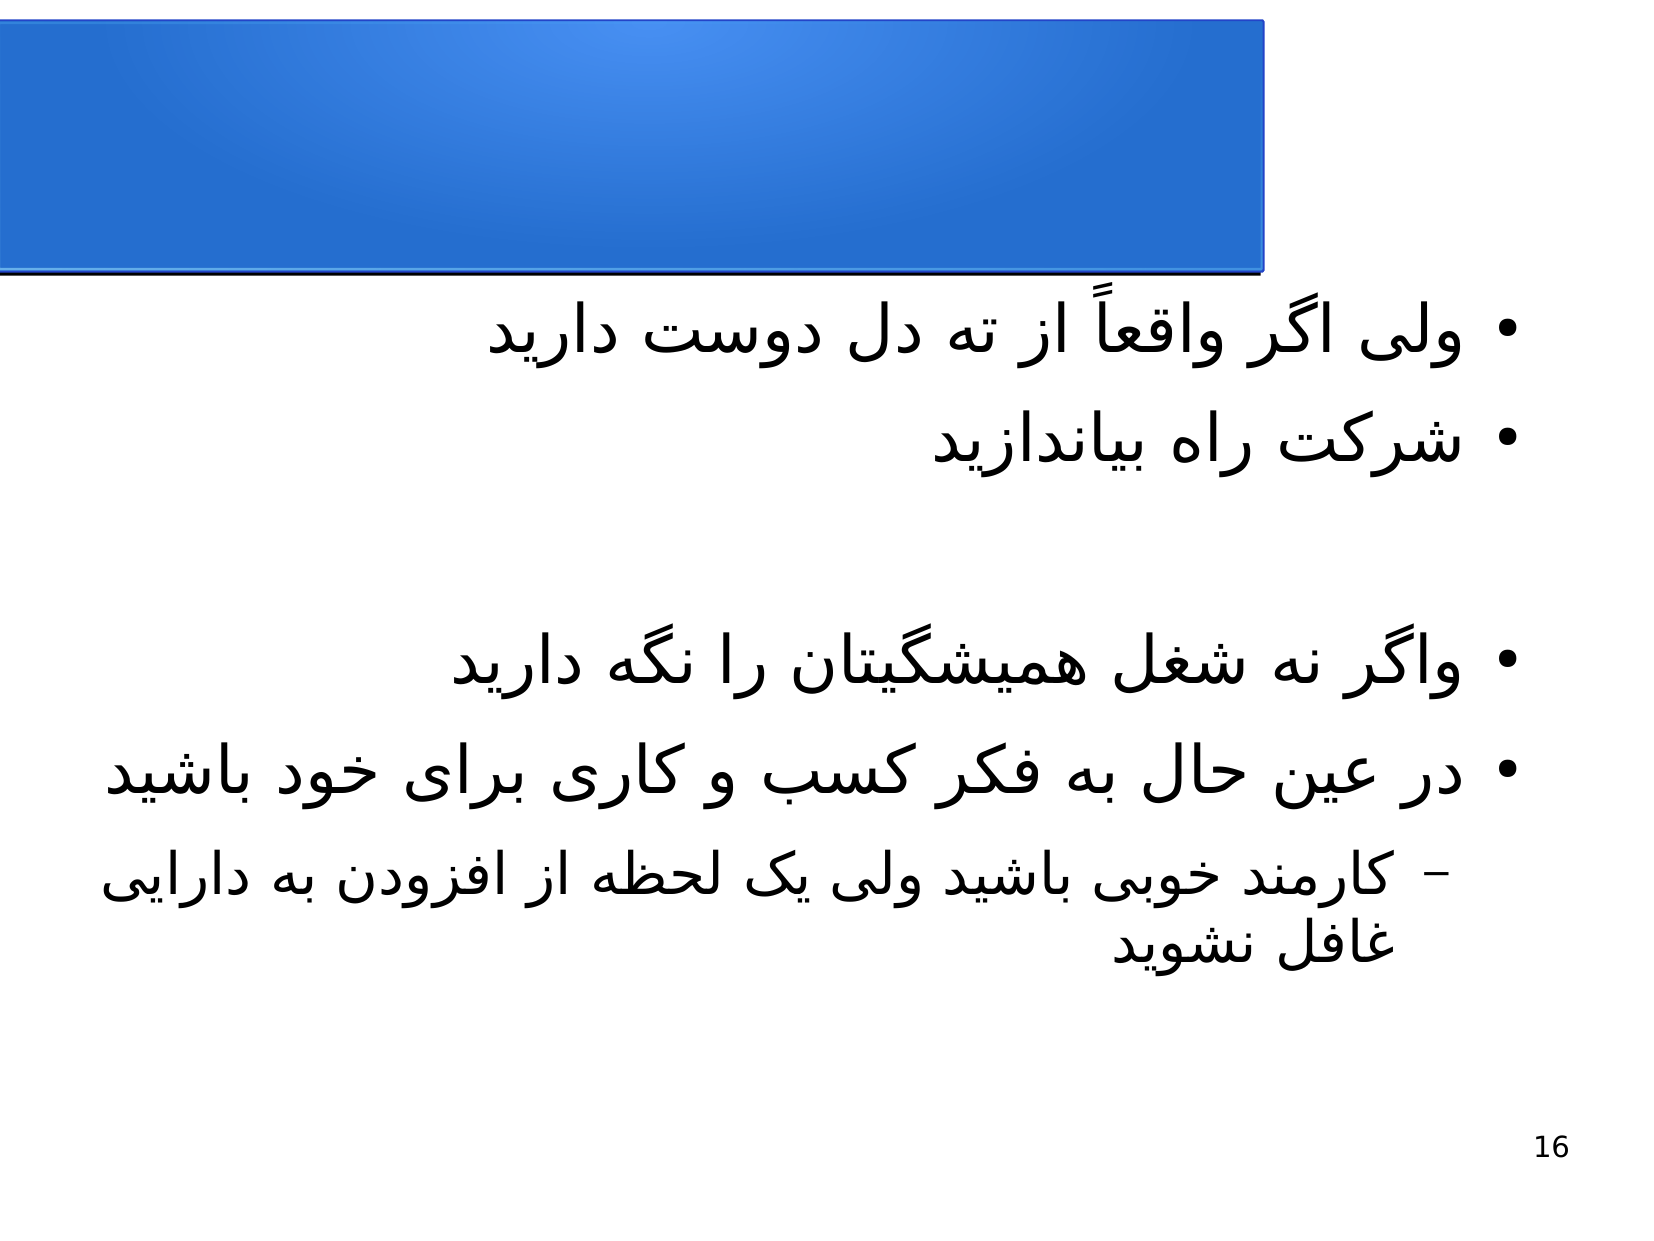

#
ولی اگر واقعاً از ته دل دوست دارید
شرکت راه بیاندازید
واگر نه شغل همیشگیتان را نگه دارید
در عین حال به فکر کسب و کاری برای خود باشید
کارمند خوبی باشید ولی یک لحظه از افزودن به دارایی غافل نشوید
16